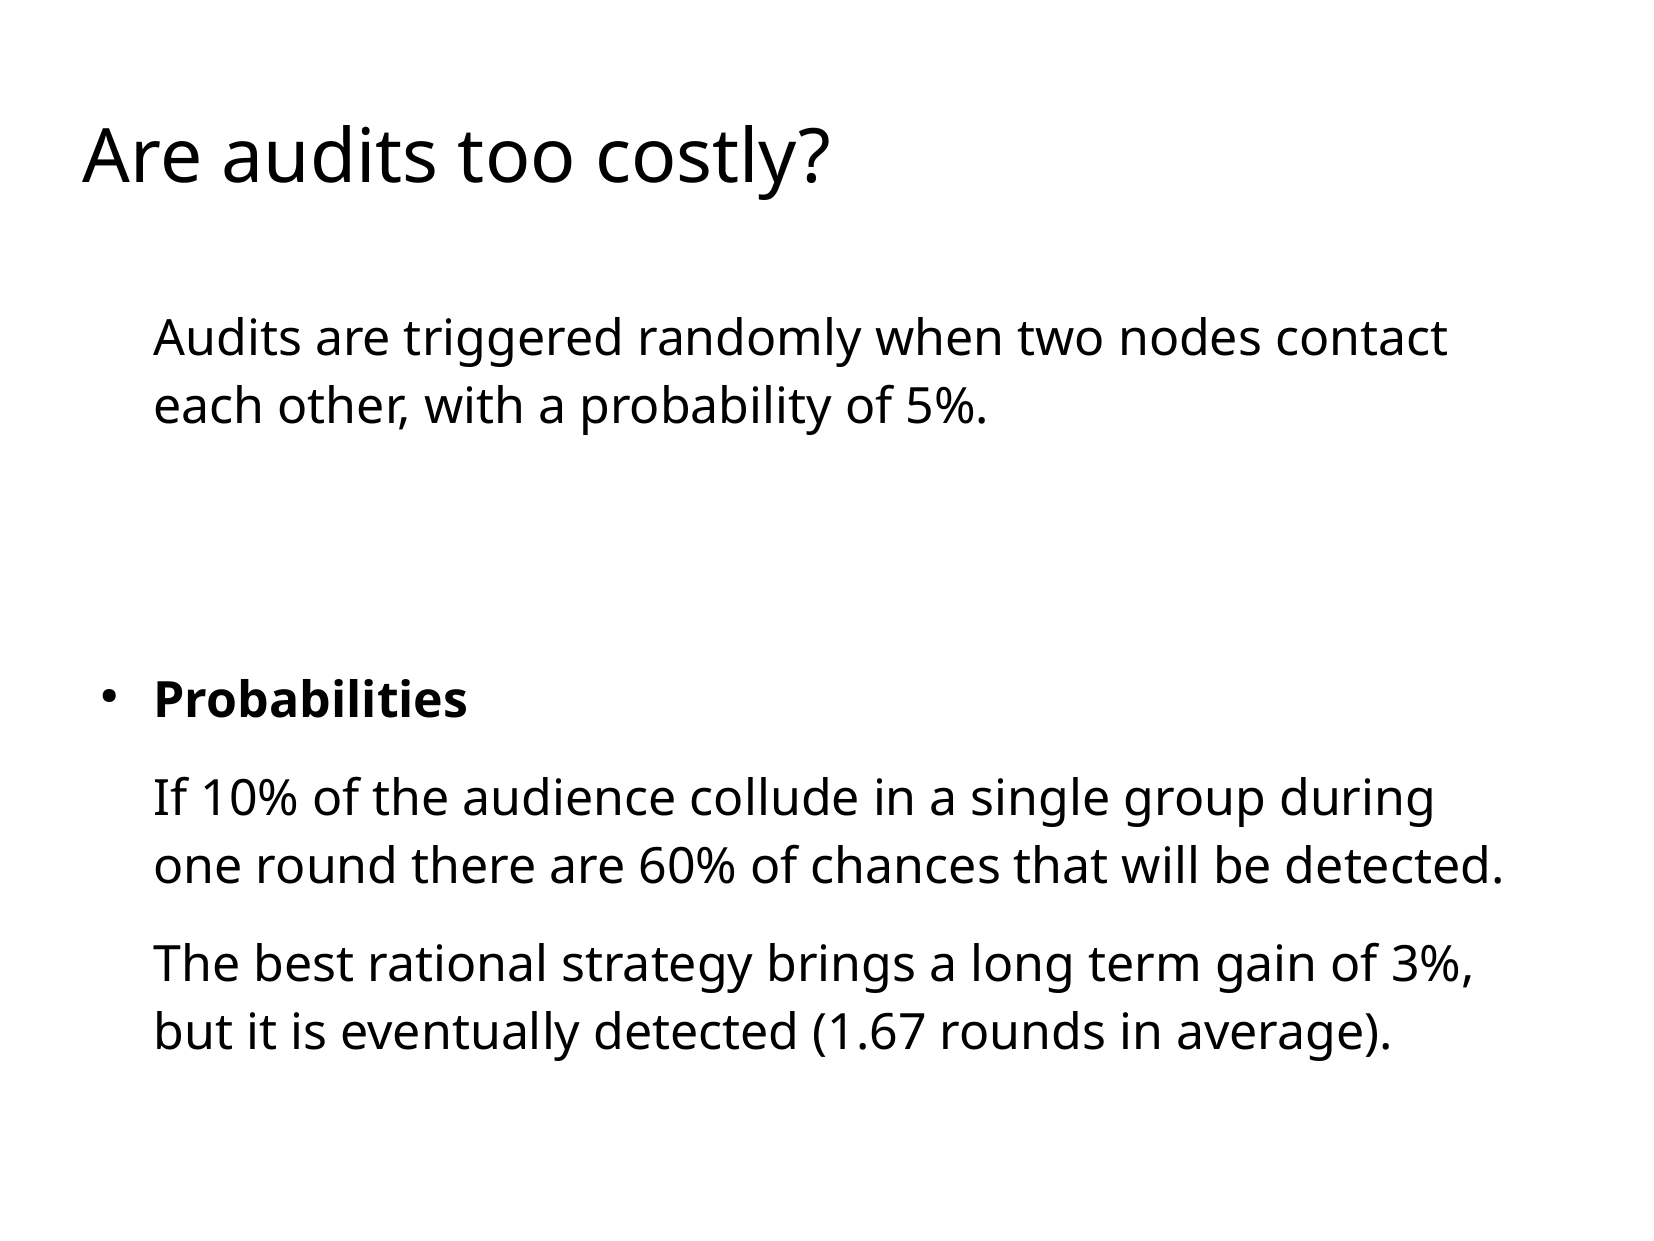

# Are audits too costly?
Audits are triggered randomly when two nodes contact each other, with a probability of 5%.
Probabilities
If 10% of the audience collude in a single group during one round there are 60% of chances that will be detected.
The best rational strategy brings a long term gain of 3%, but it is eventually detected (1.67 rounds in average).